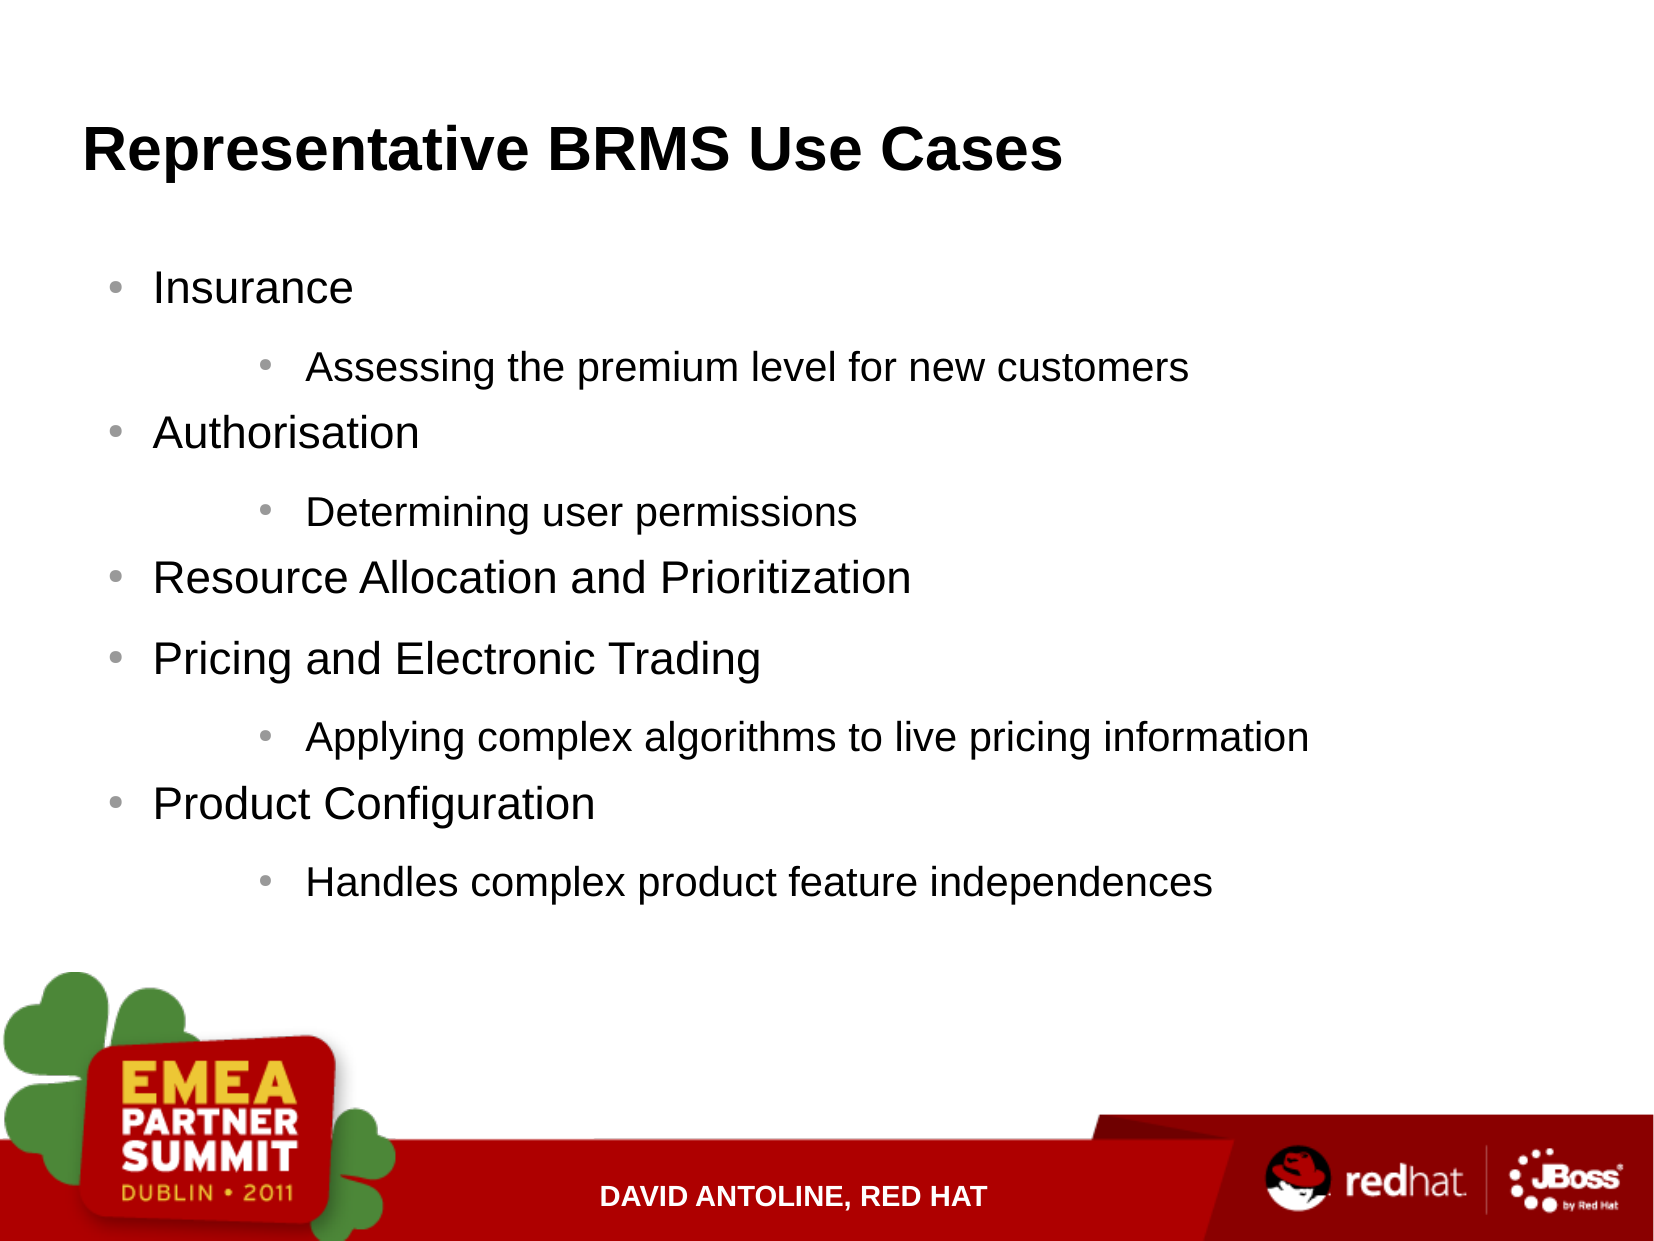

# Representative BRMS Use Cases
Insurance
Assessing the premium level for new customers
Authorisation
Determining user permissions
Resource Allocation and Prioritization
Pricing and Electronic Trading
Applying complex algorithms to live pricing information
Product Configuration
Handles complex product feature independences